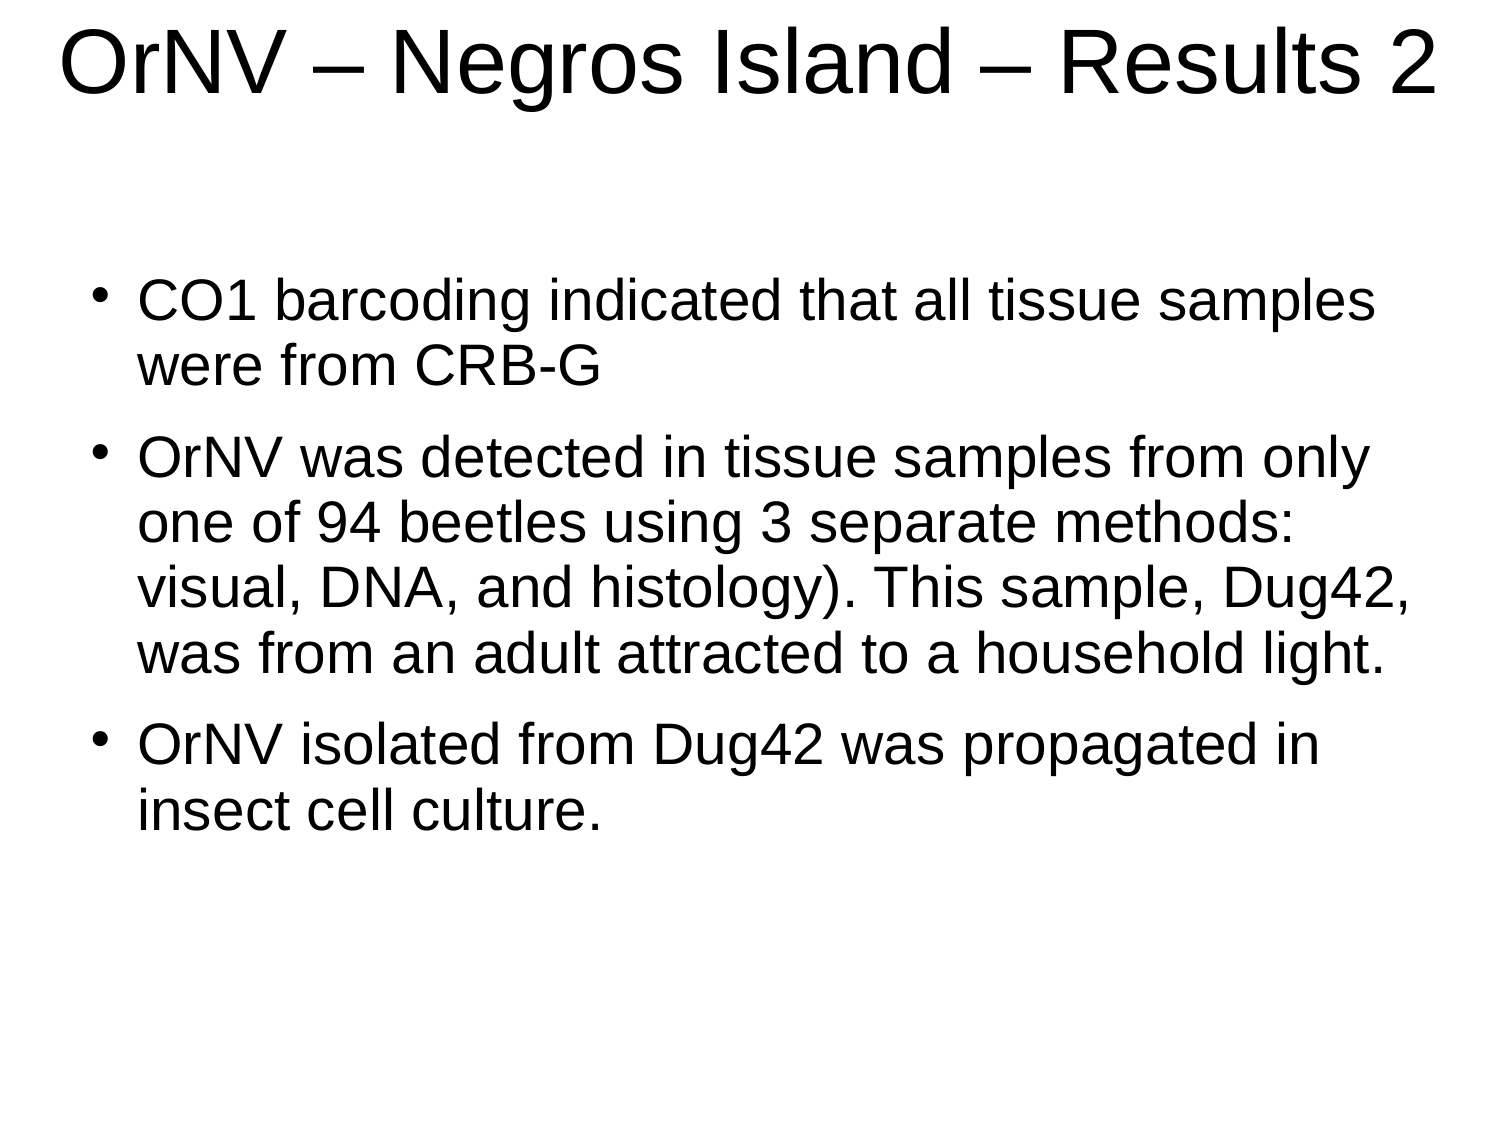

# OrNV – Negros Island – Results 2
CO1 barcoding indicated that all tissue samples were from CRB-G
OrNV was detected in tissue samples from only one of 94 beetles using 3 separate methods: visual, DNA, and histology). This sample, Dug42, was from an adult attracted to a household light.
OrNV isolated from Dug42 was propagated in insect cell culture.